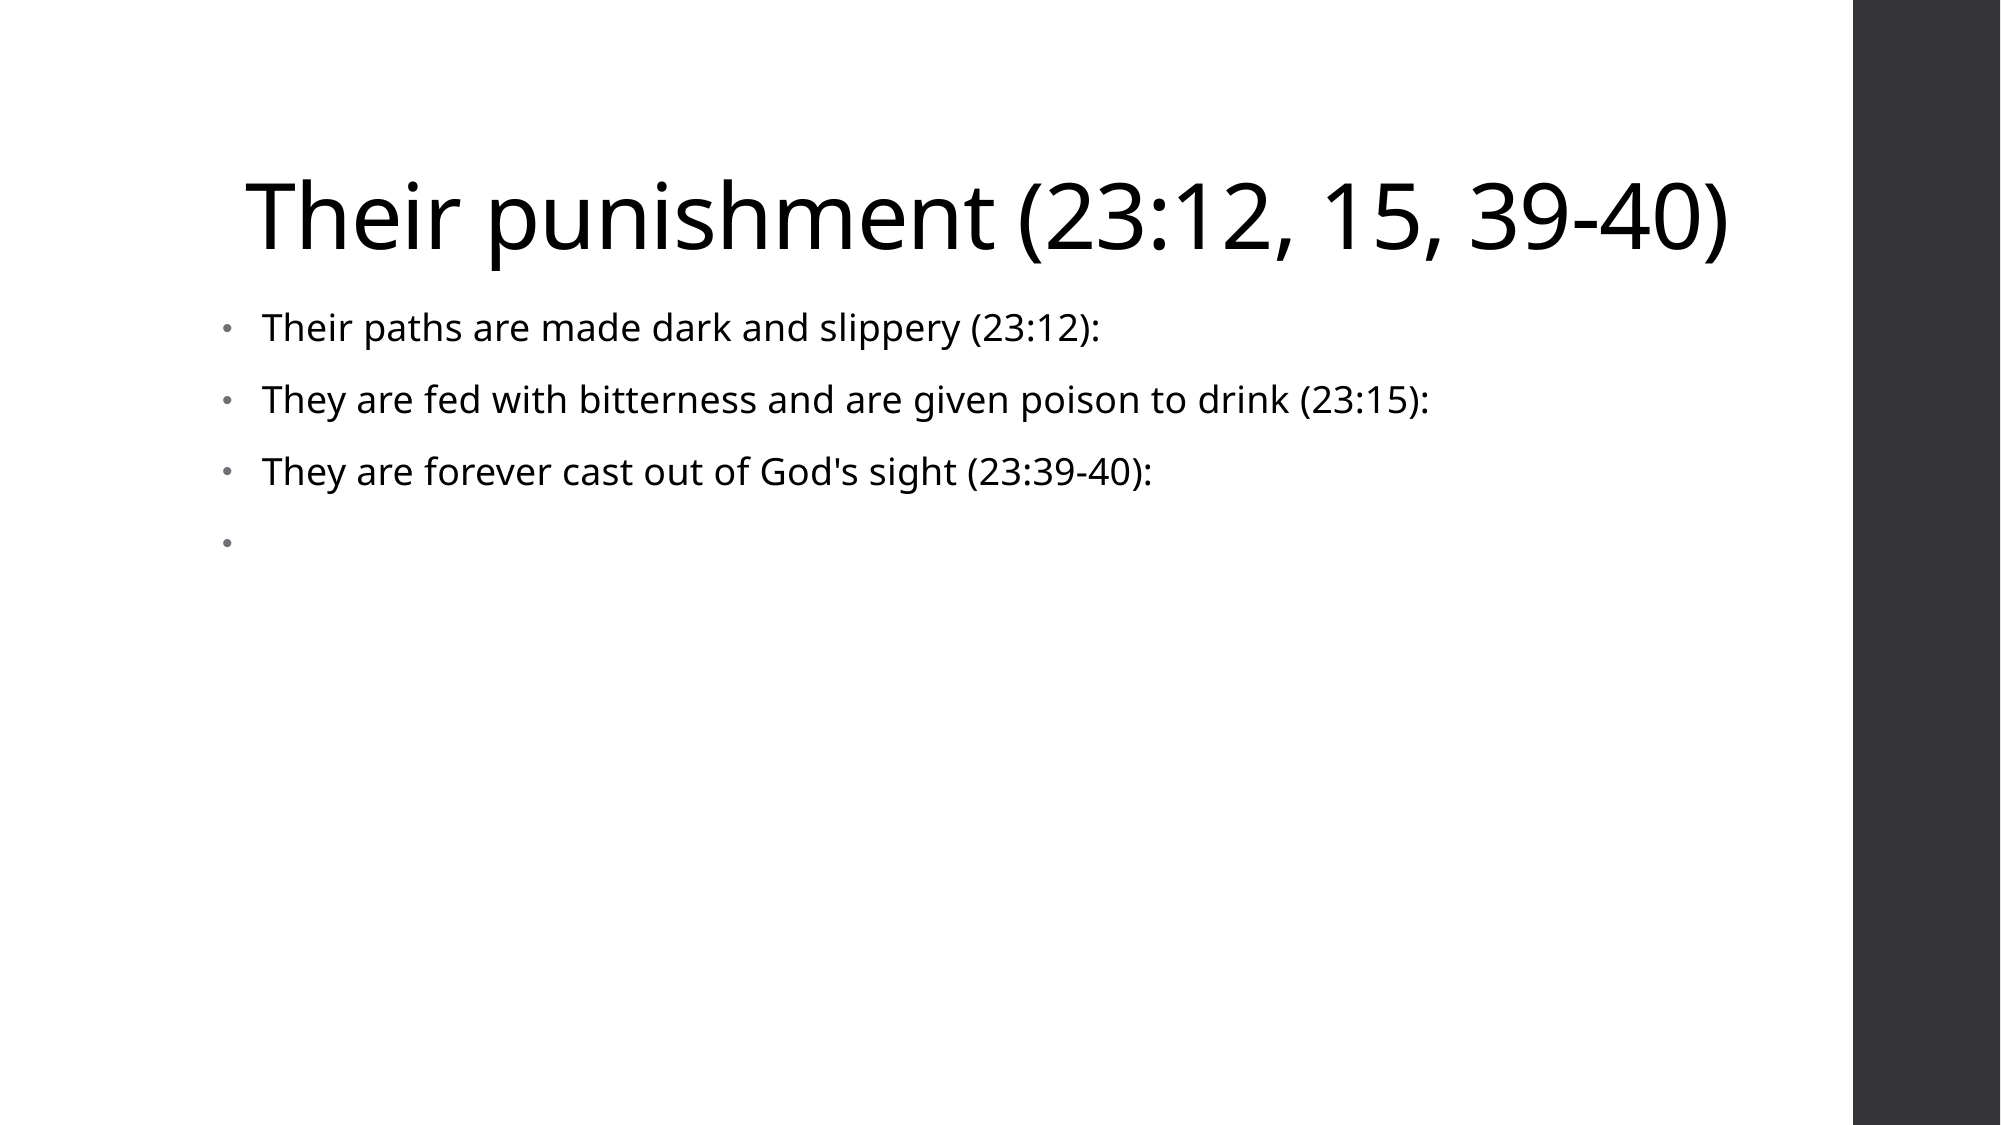

# Their punishment (23:12, 15, 39-40)
 Their paths are made dark and slippery (23:12):
 They are fed with bitterness and are given poison to drink (23:15):
 They are forever cast out of God's sight (23:39-40):